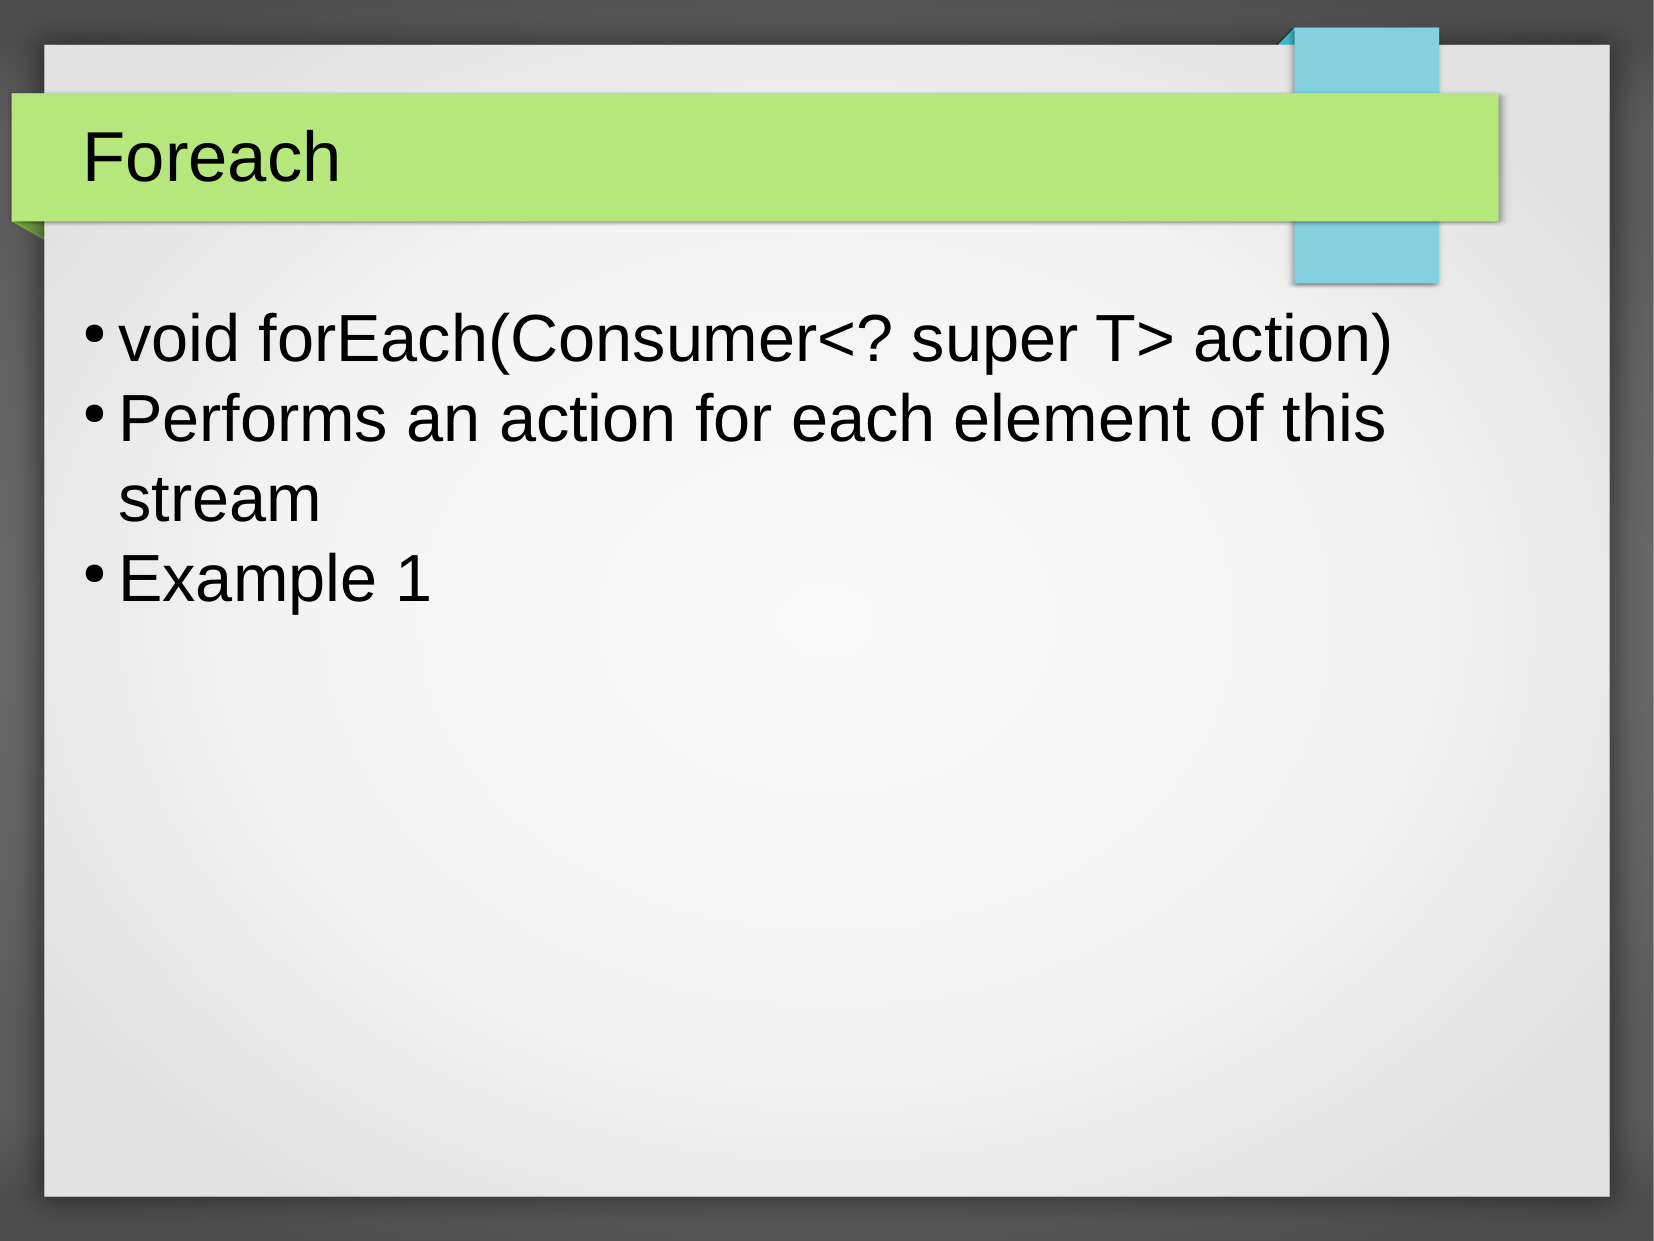

Foreach
void forEach(Consumer<? super T> action)
Performs an action for each element of this stream
Example 1